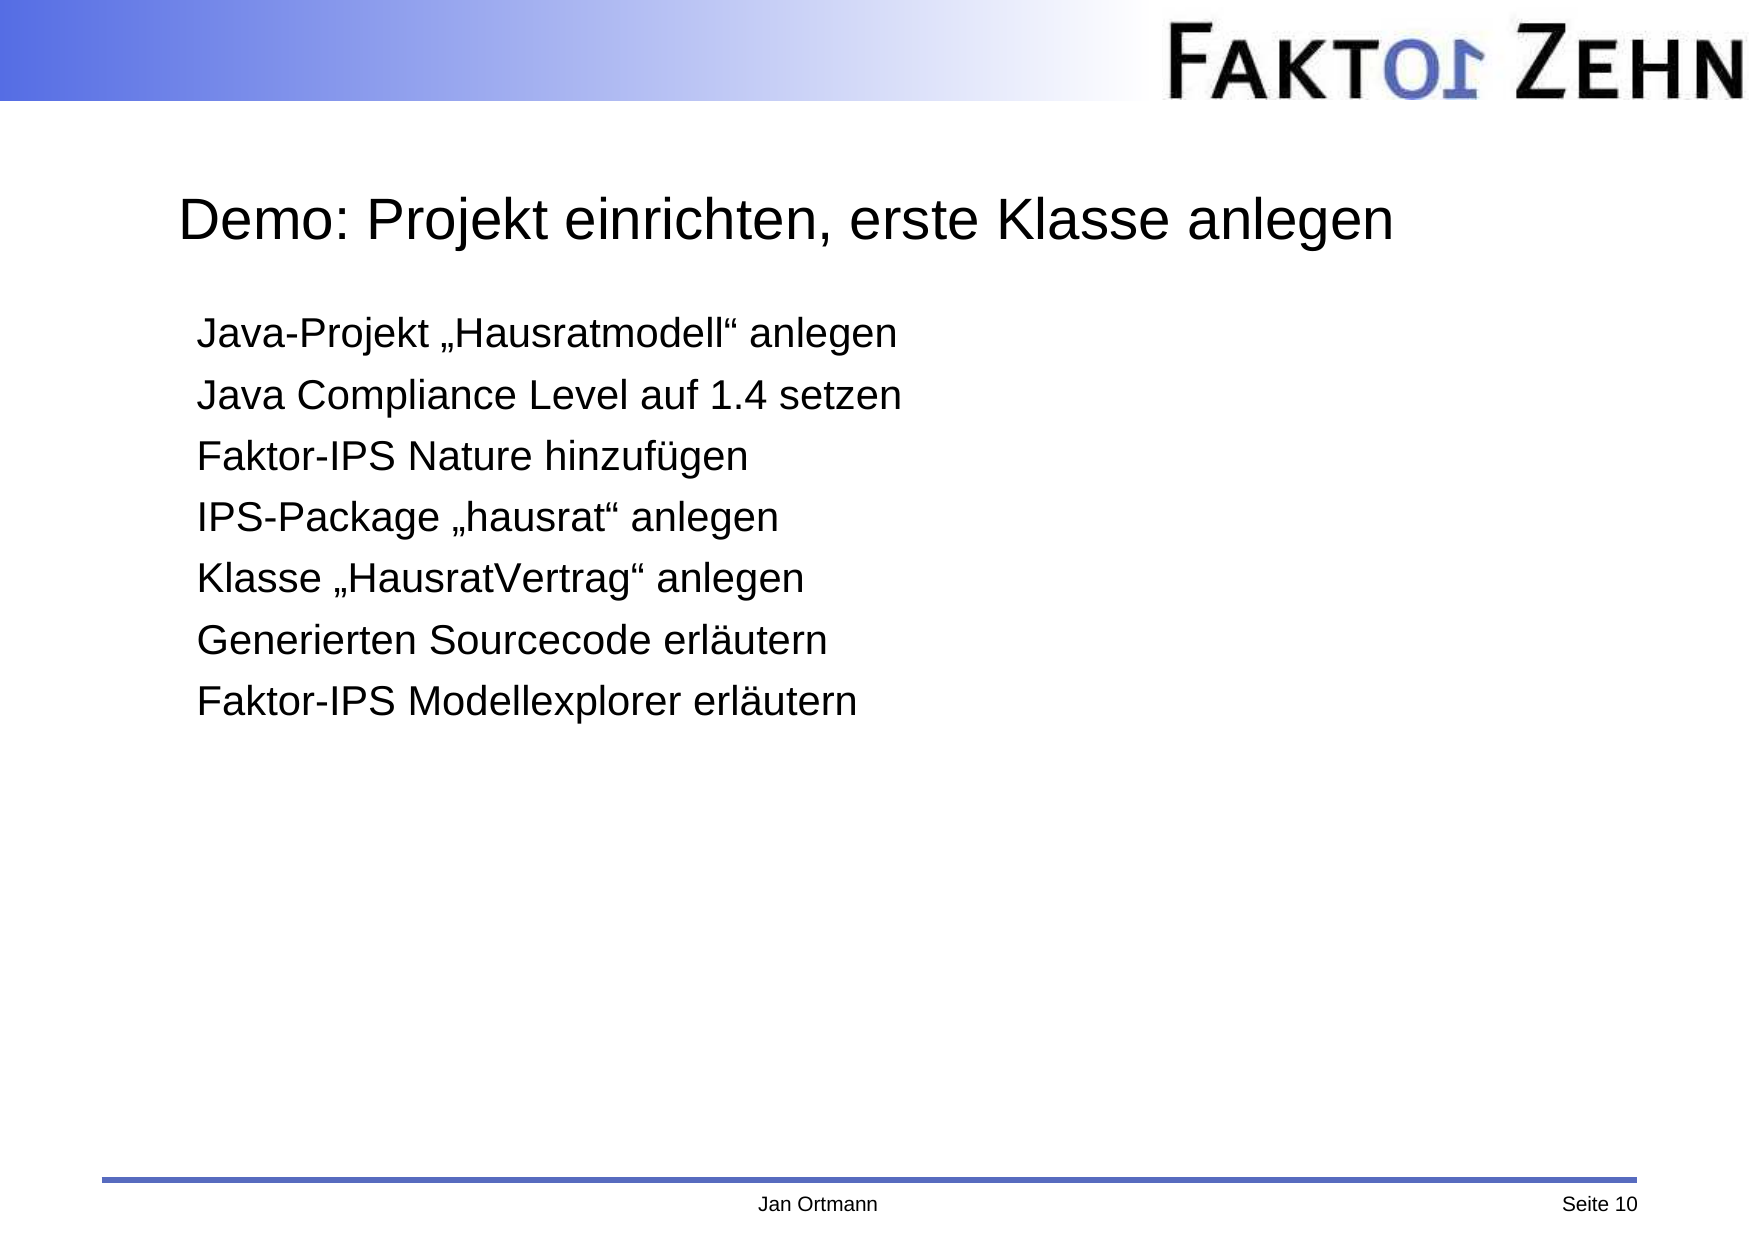

# Demo: Projekt einrichten, erste Klasse anlegen
Java-Projekt „Hausratmodell“ anlegen
Java Compliance Level auf 1.4 setzen
Faktor-IPS Nature hinzufügen
IPS-Package „hausrat“ anlegen
Klasse „HausratVertrag“ anlegen
Generierten Sourcecode erläutern
Faktor-IPS Modellexplorer erläutern